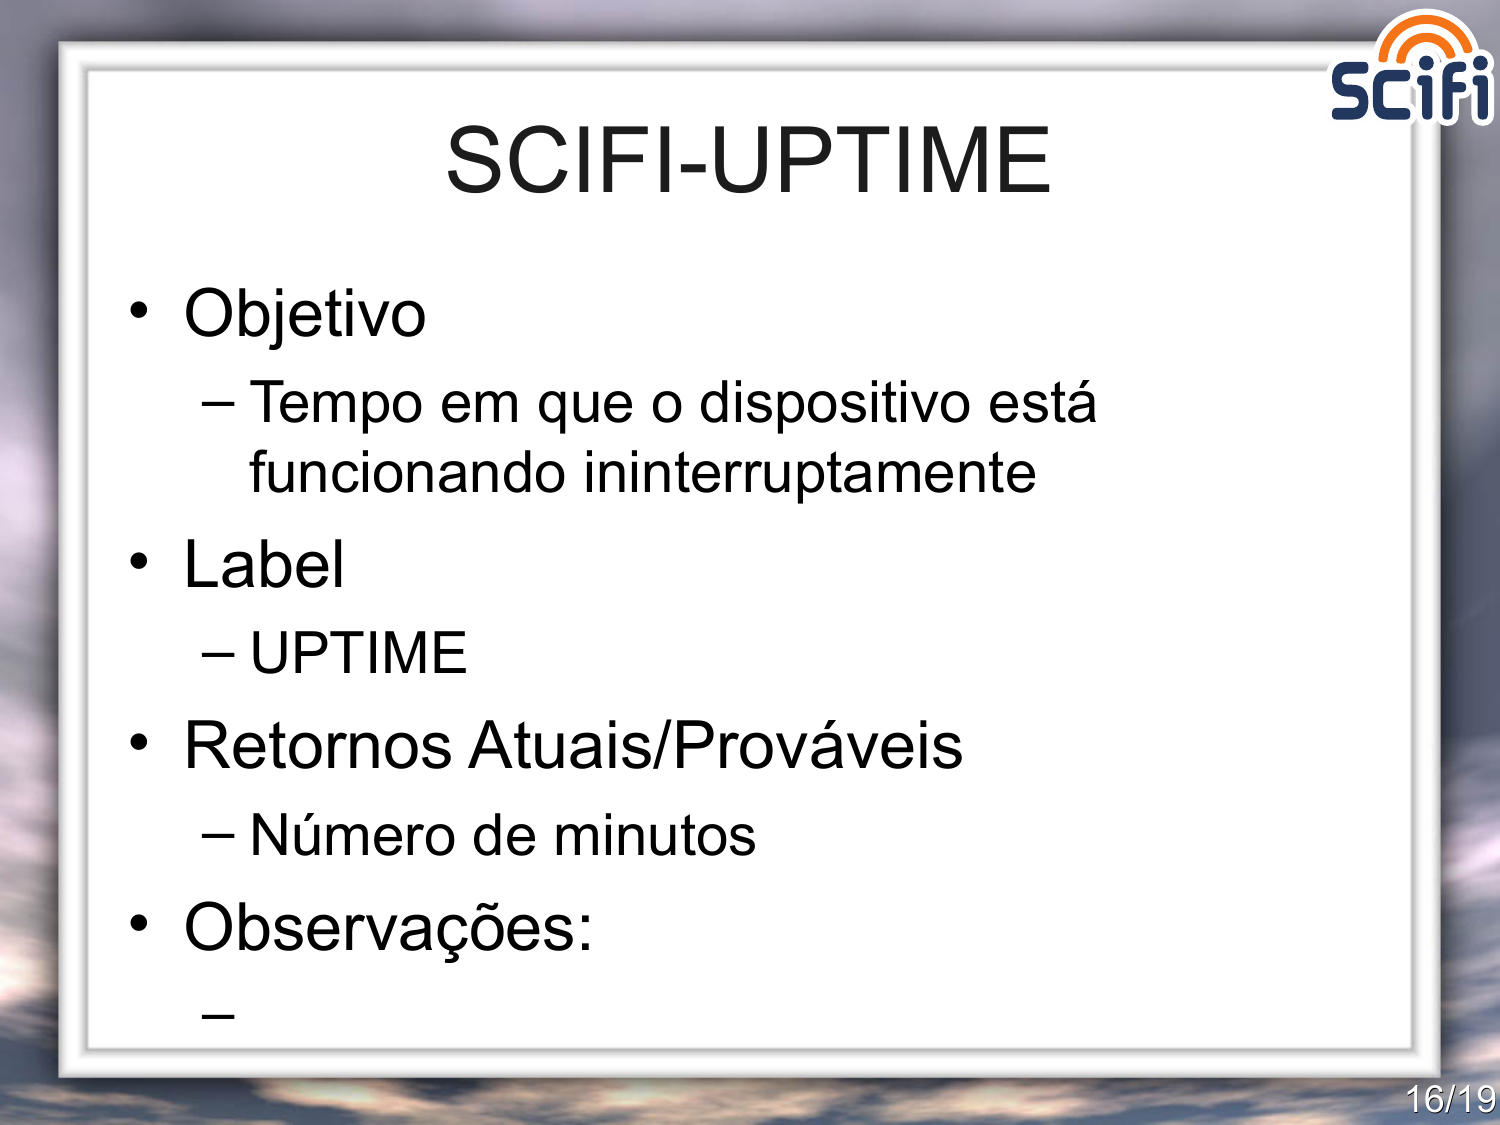

# SCIFI-UPTIME
Objetivo
Tempo em que o dispositivo está funcionando ininterruptamente
Label
UPTIME
Retornos Atuais/Prováveis
Número de minutos
Observações: